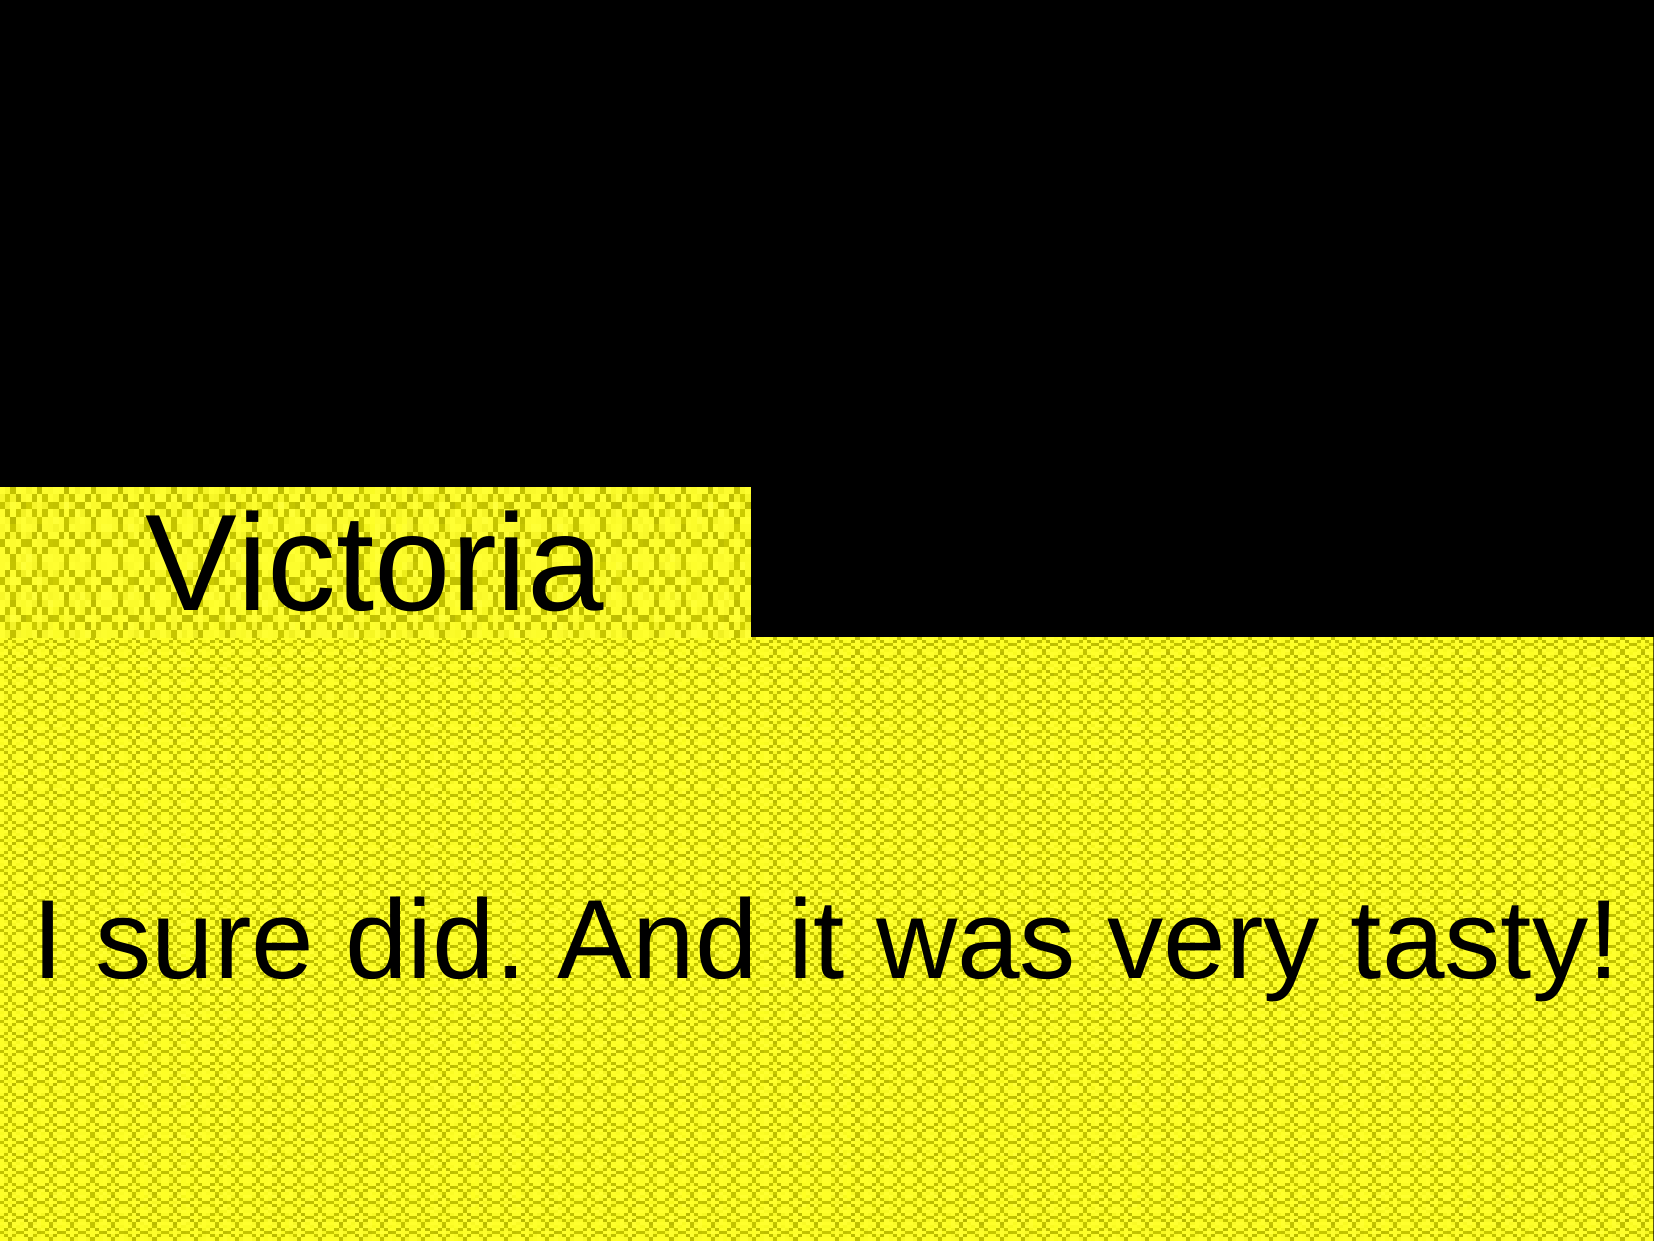

Victoria
I sure did. And it was very tasty!